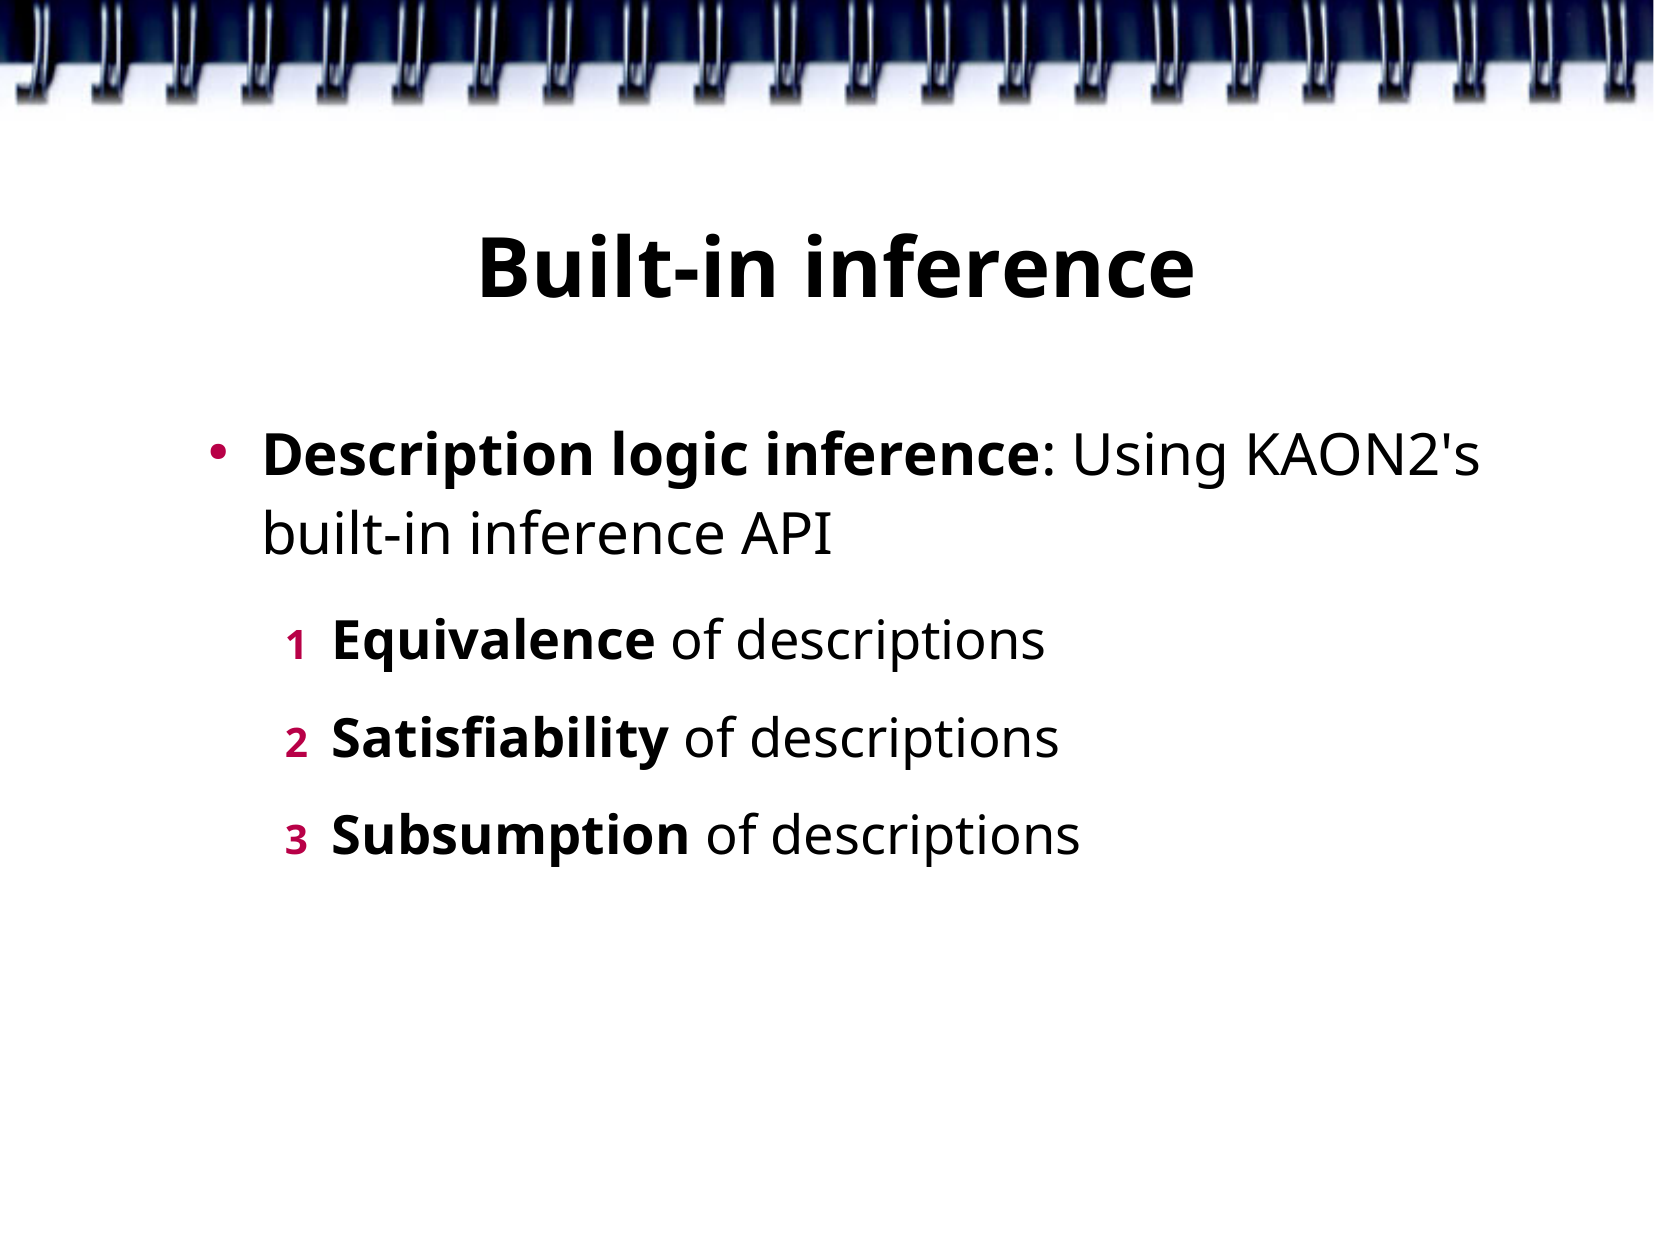

Built-in inference
# Description logic inference: Using KAON2's built-in inference API
Equivalence of descriptions
Satisfiability of descriptions
Subsumption of descriptions